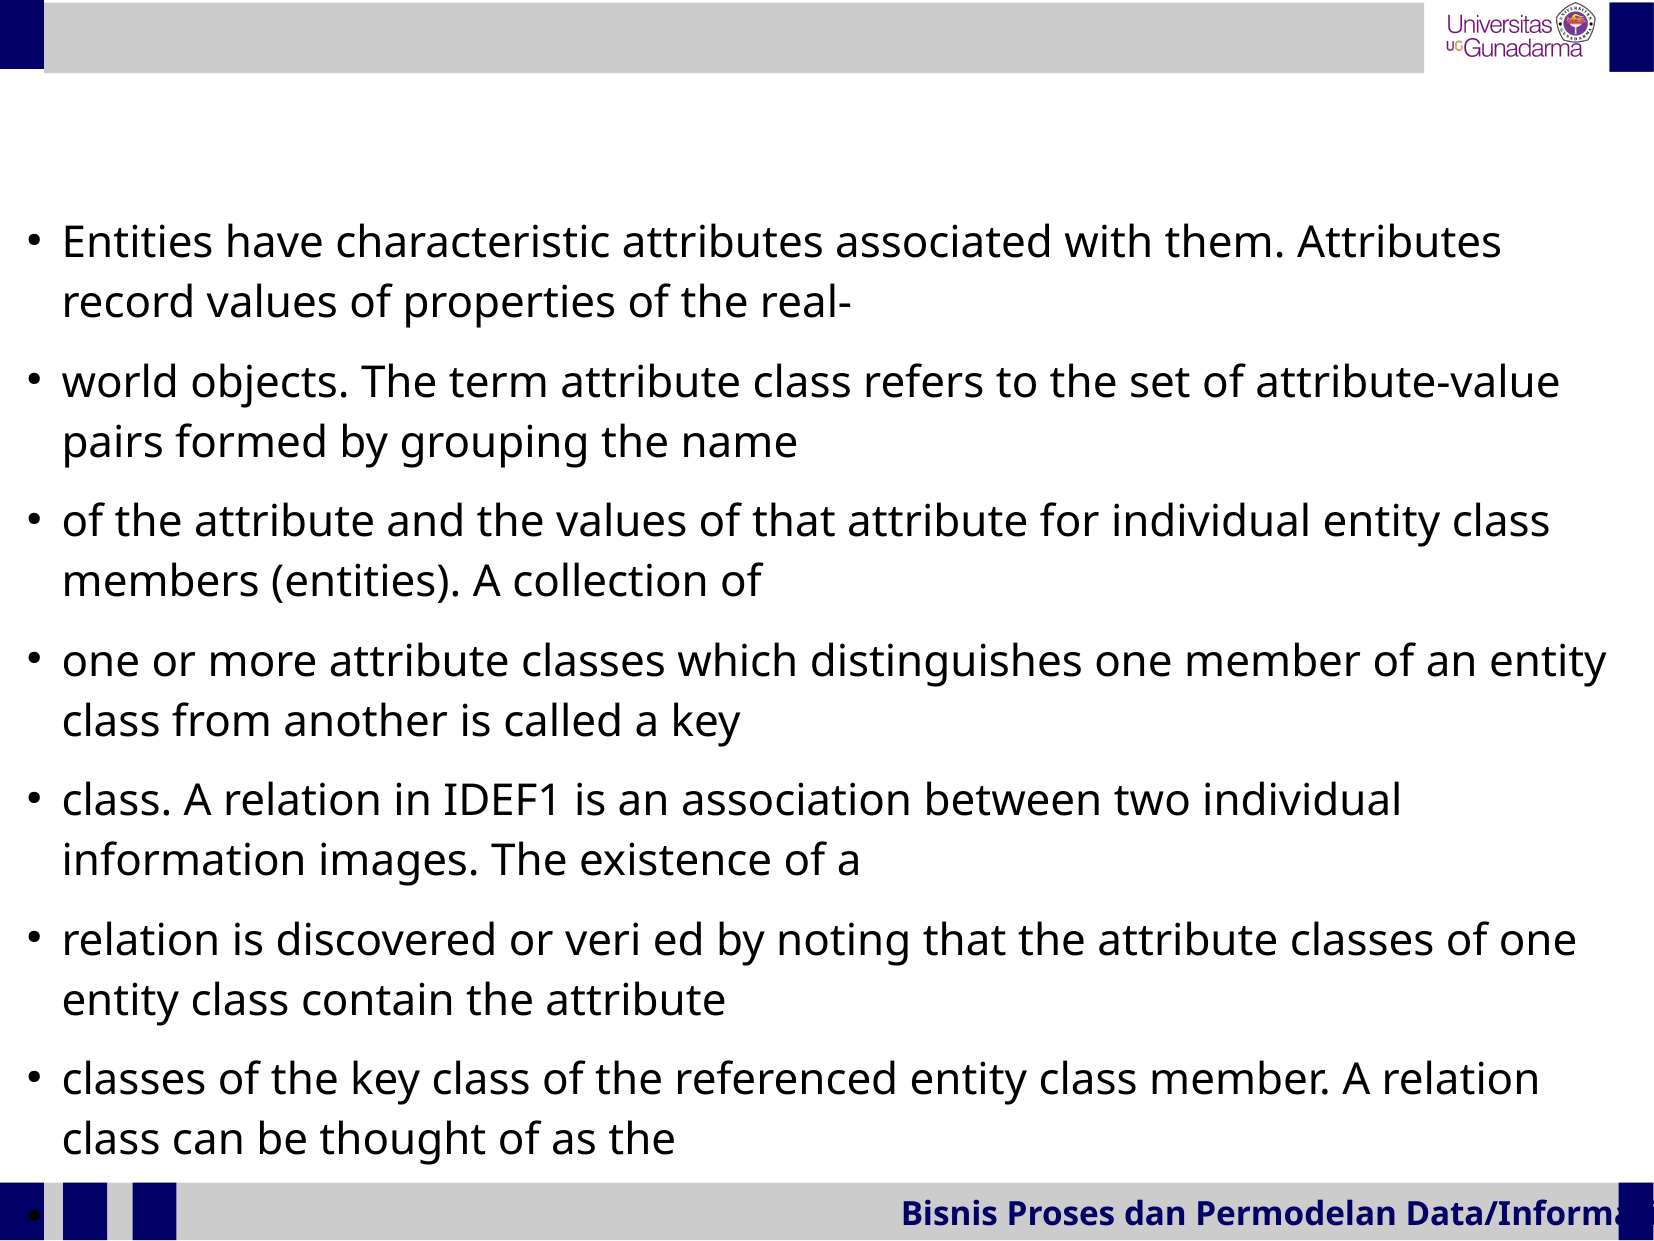

#
Entities have characteristic attributes associated with them. Attributes record values of properties of the real-
world objects. The term attribute class refers to the set of attribute-value pairs formed by grouping the name
of the attribute and the values of that attribute for individual entity class members (entities). A collection of
one or more attribute classes which distinguishes one member of an entity class from another is called a key
class. A relation in IDEF1 is an association between two individual information images. The existence of a
relation is discovered or veri ed by noting that the attribute classes of one entity class contain the attribute
classes of the key class of the referenced entity class member. A relation class can be thought of as the